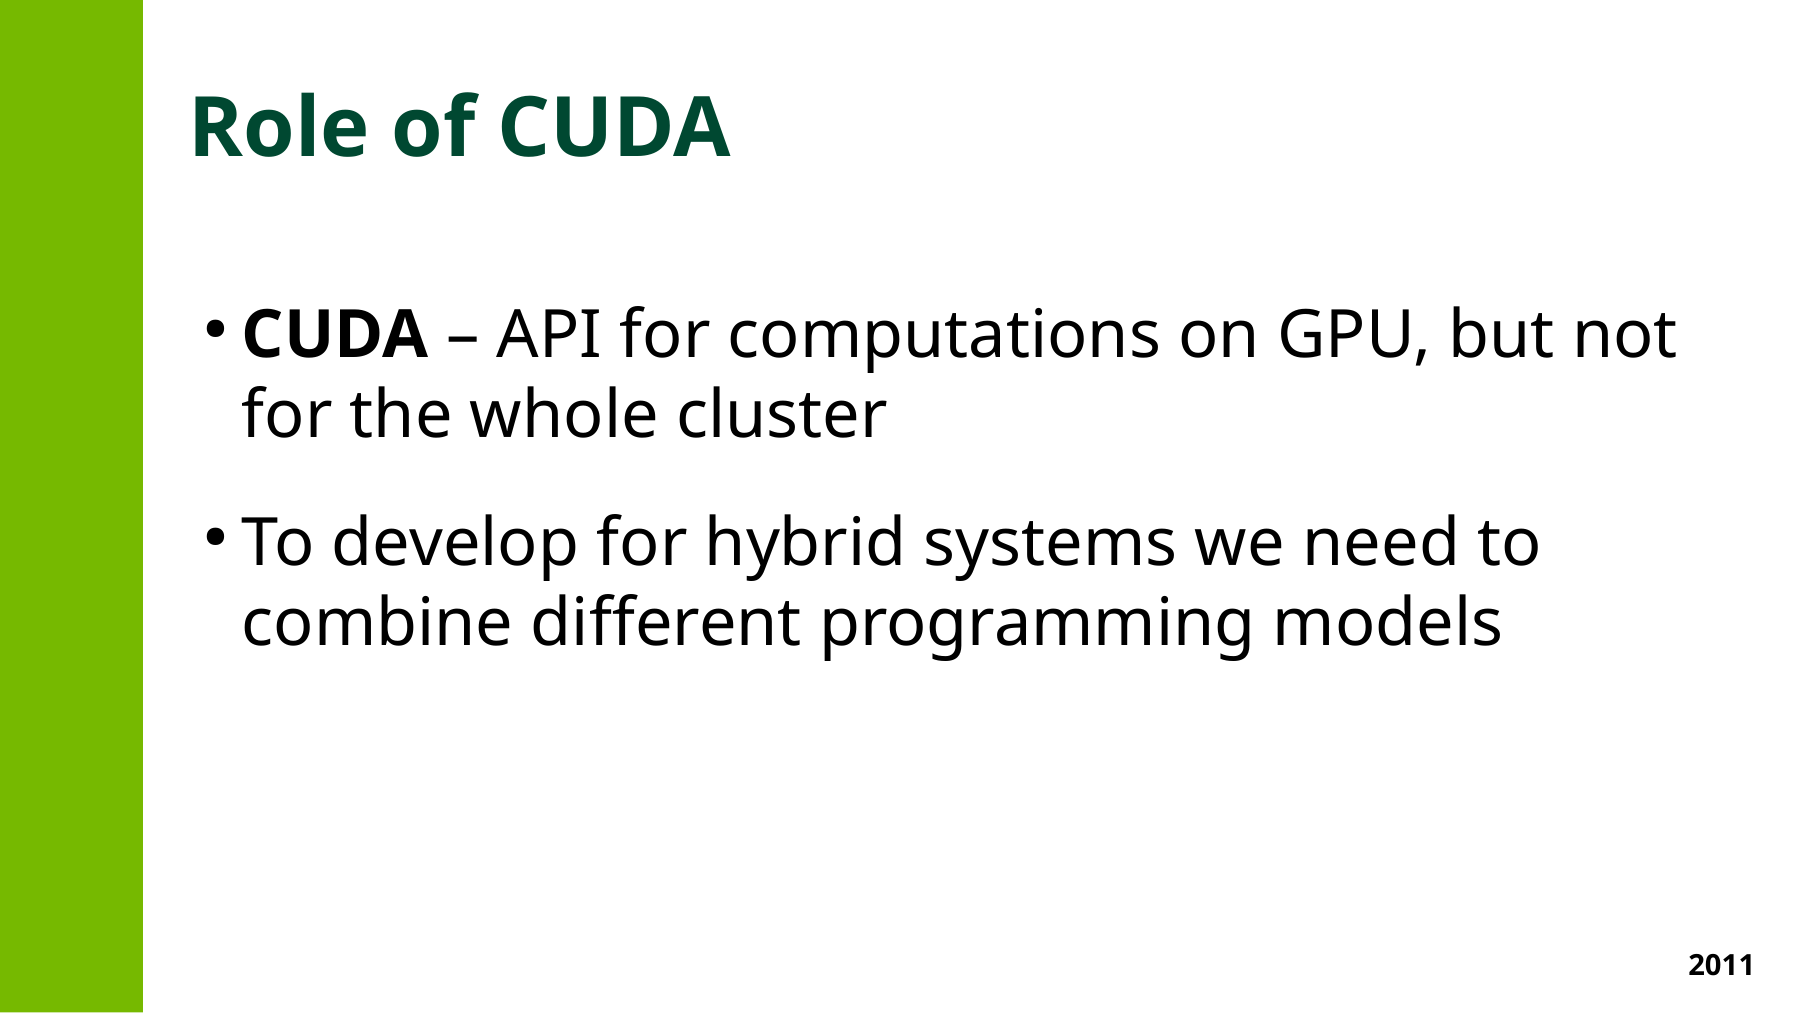

# Role of CUDA
CUDA – API for computations on GPU, but not for the whole cluster
To develop for hybrid systems we need to combine different programming models